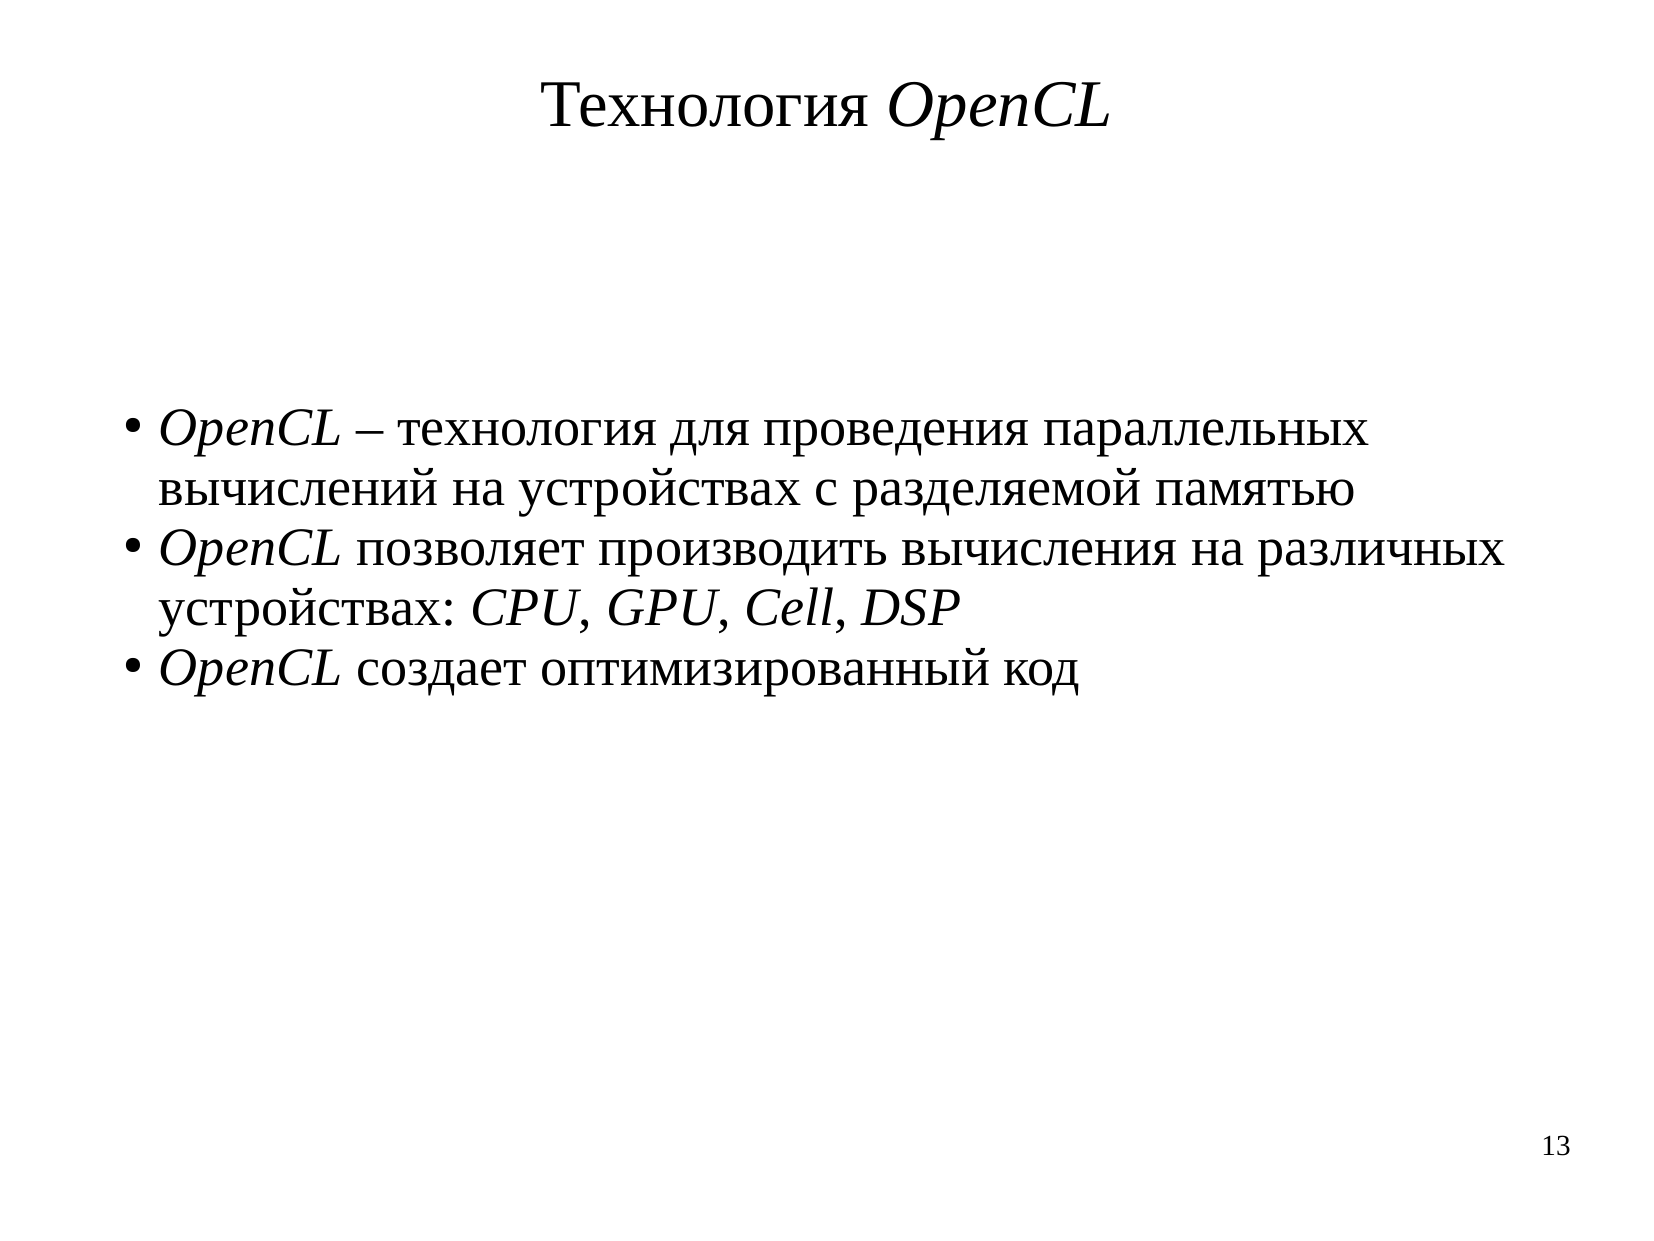

Технология OpenCL
OpenCL – технология для проведения параллельных
вычислений на устройствах с разделяемой памятью
OpenCL позволяет производить вычисления на различных
устройствах: CPU, GPU, Cell, DSP
OpenCL создает оптимизированный код
13